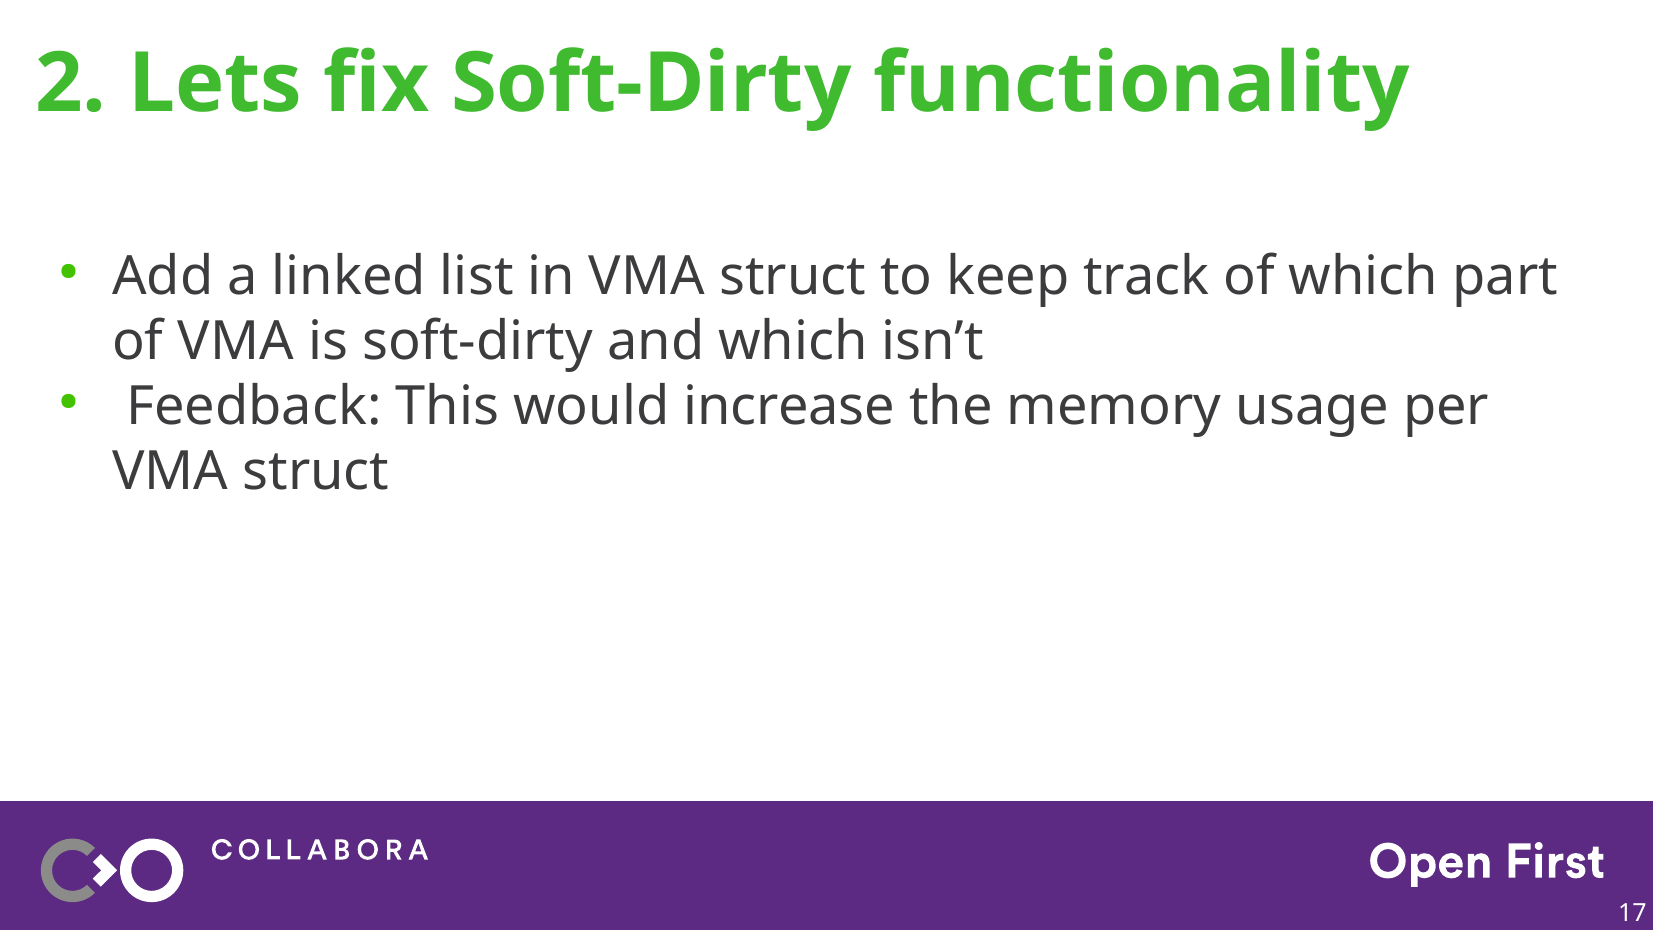

# 2. Lets fix Soft-Dirty functionality
Add a linked list in VMA struct to keep track of which part of VMA is soft-dirty and which isn’t
 Feedback: This would increase the memory usage per VMA struct